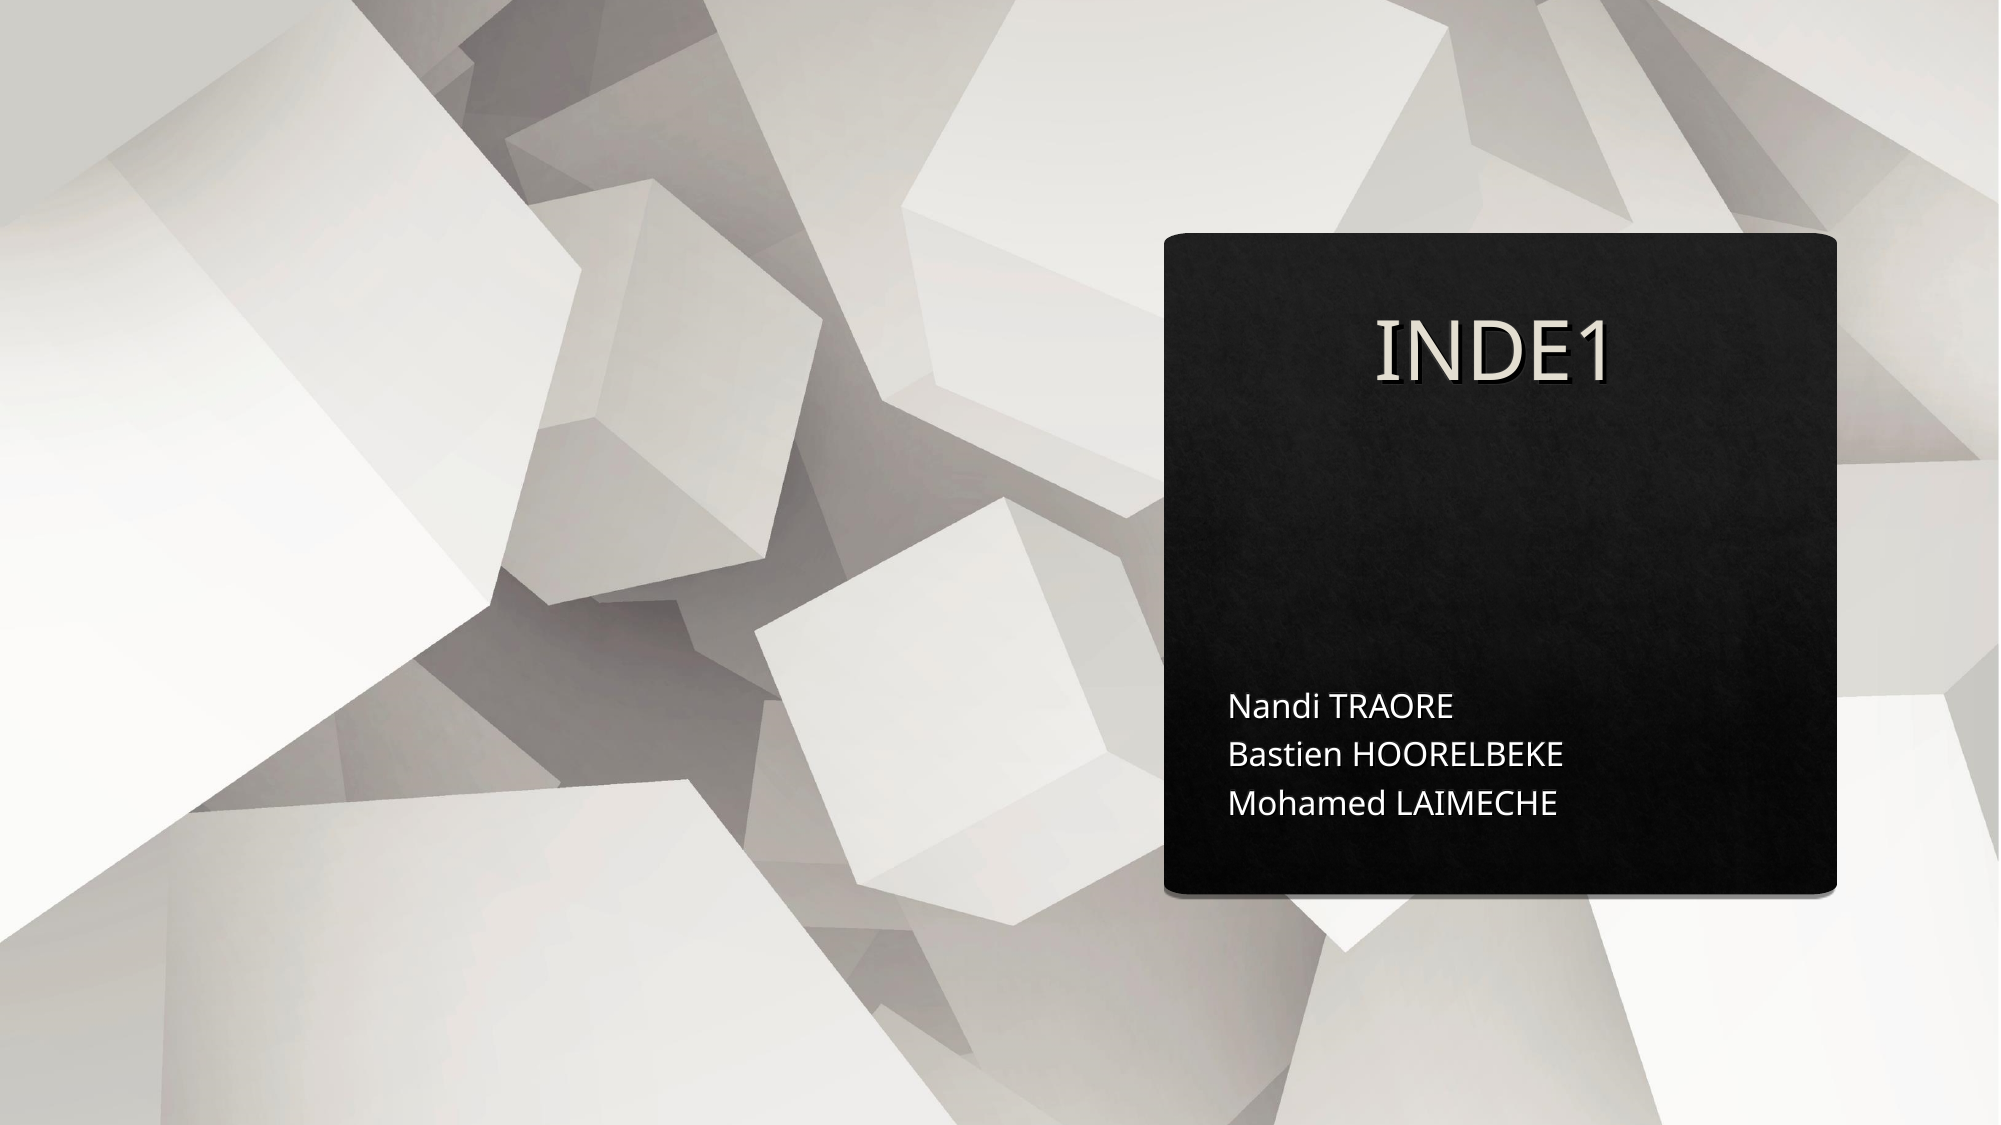

# INDE1
Nandi TRAORE
Bastien HOORELBEKE
Mohamed LAIMECHE